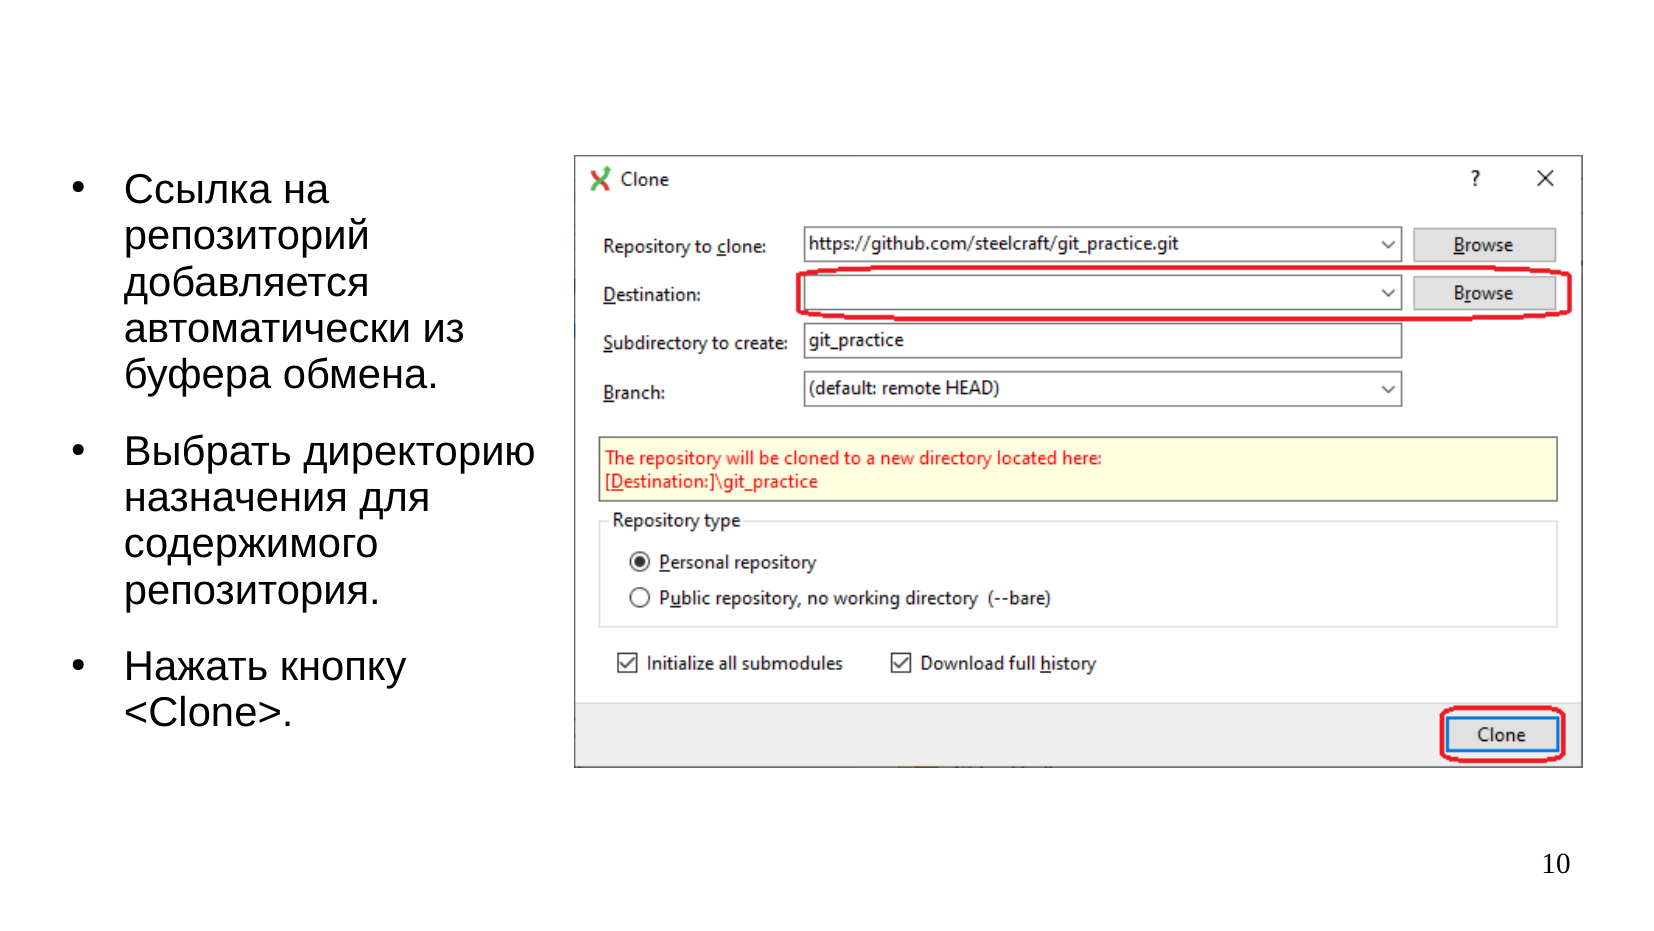

# Ссылка на репозиторий добавляется автоматически из буфера обмена.
Выбрать директорию назначения для содержимого репозитория.
Нажать кнопку <Clone>.
10